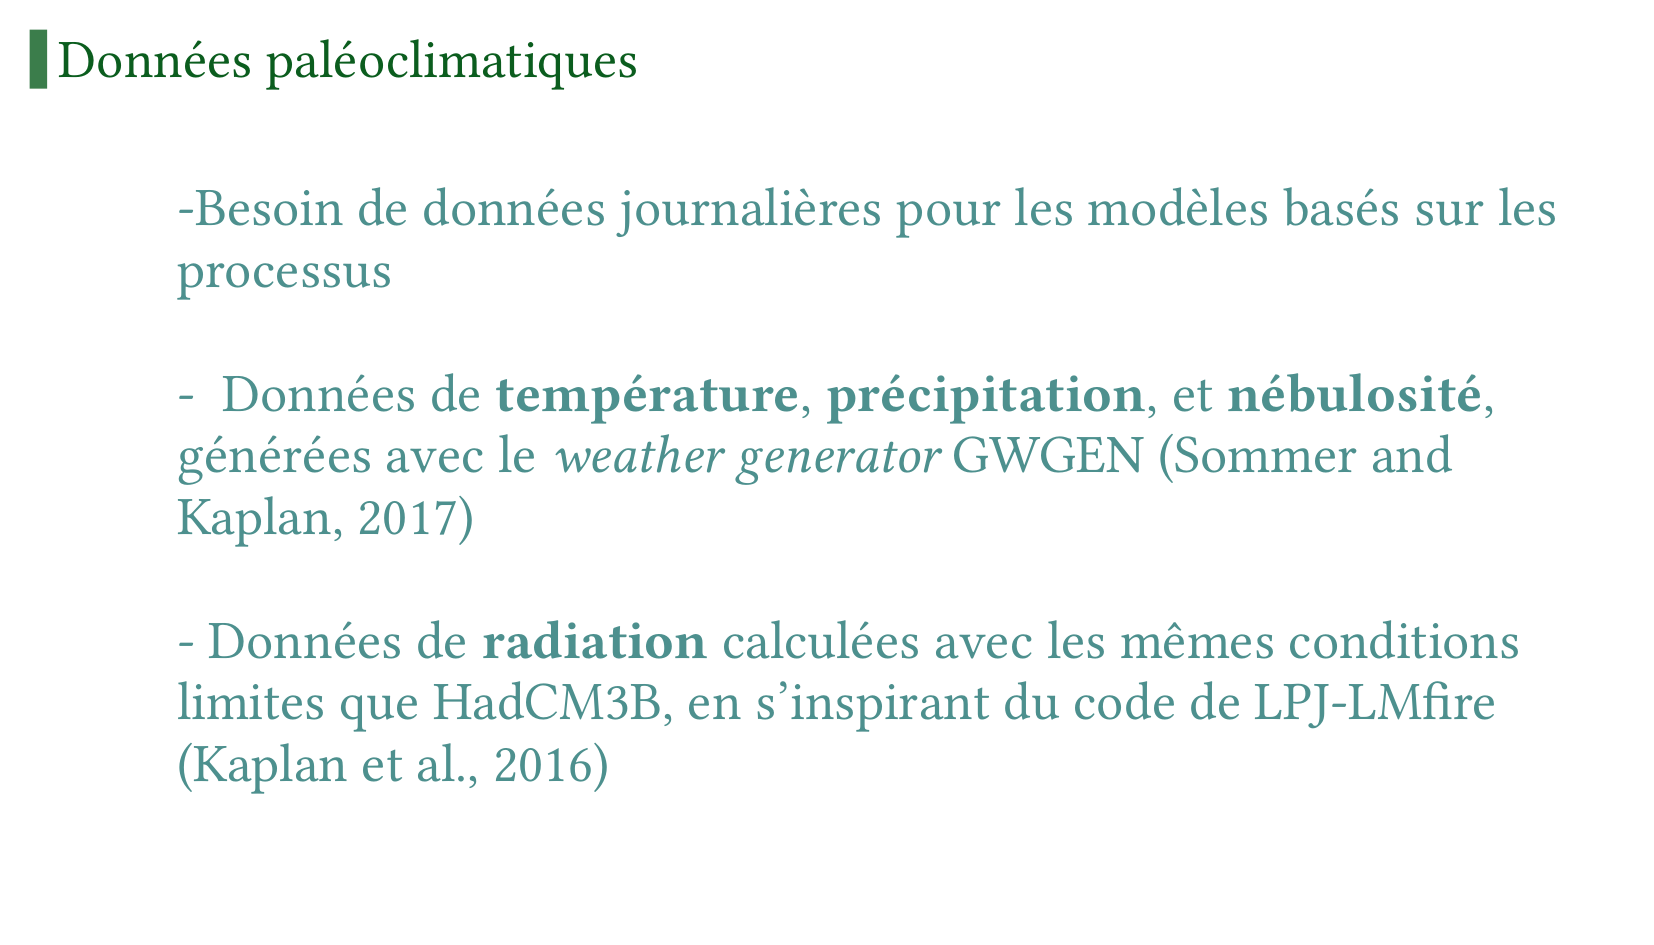

# Données paléoclimatiques
-Besoin de données journalières pour les modèles basés sur les processus
- Données de température, précipitation, et nébulosité, générées avec le weather generator GWGEN (Sommer and Kaplan, 2017)
- Données de radiation calculées avec les mêmes conditions limites que HadCM3B, en s’inspirant du code de LPJ-LMfire (Kaplan et al., 2016)